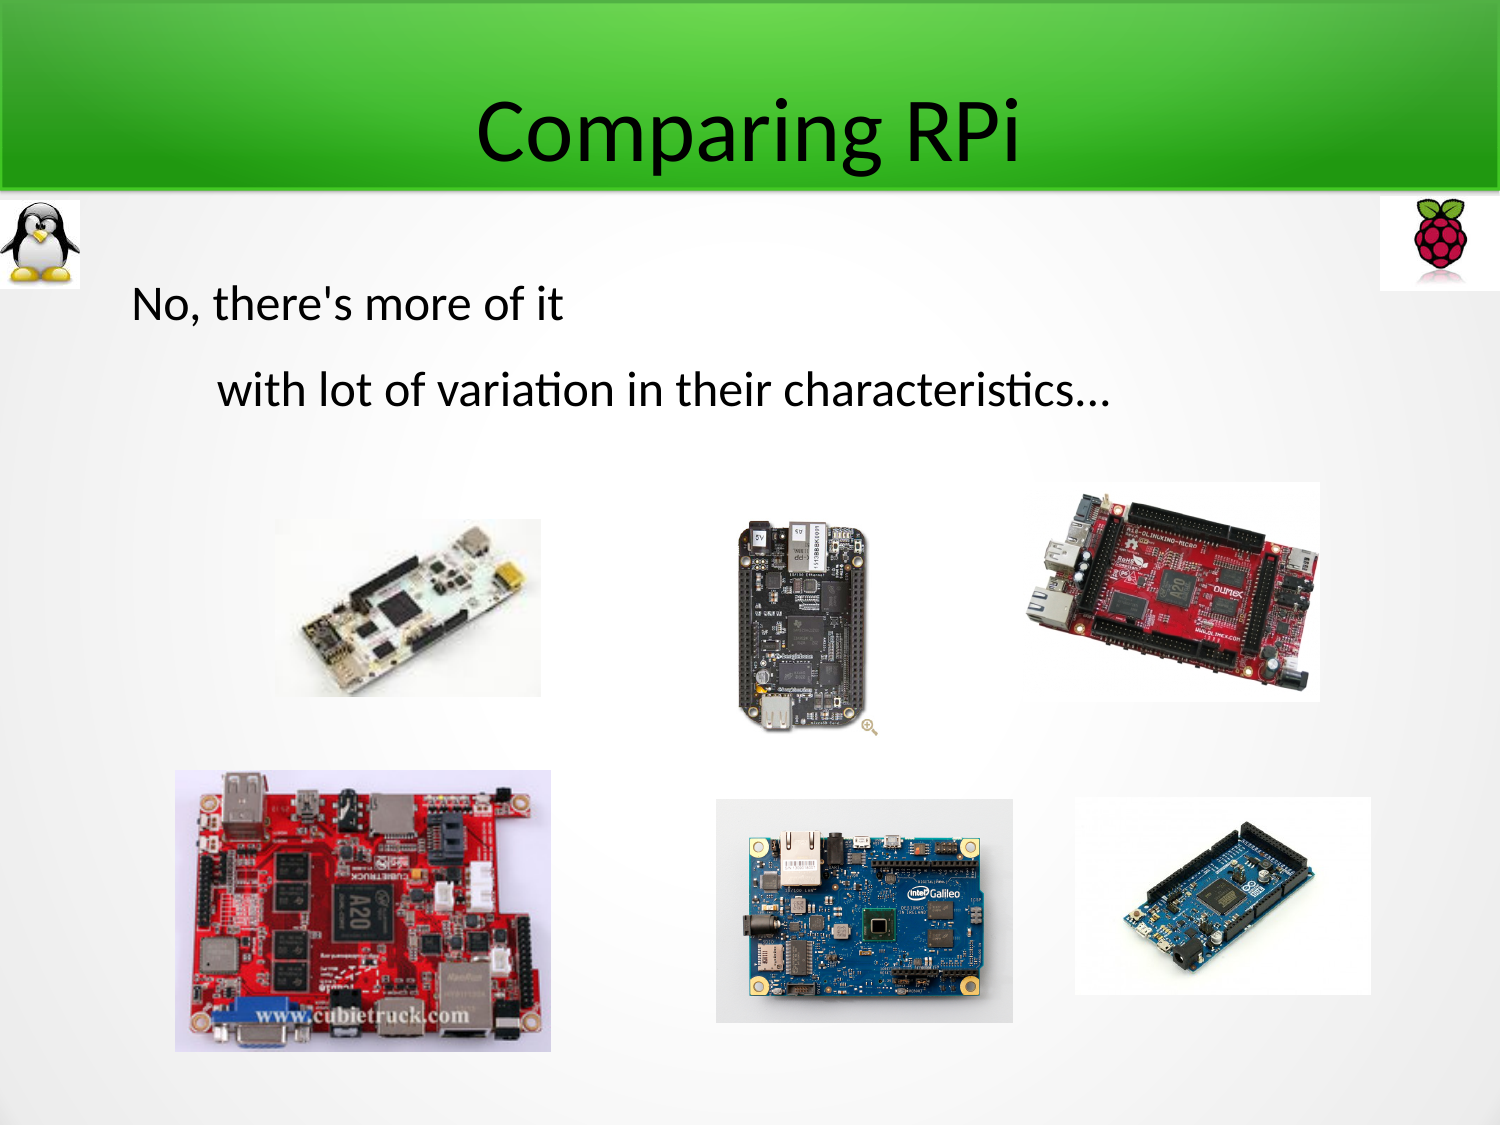

# Comparing RPi
No, there's more of it
with lot of variation in their characteristics...